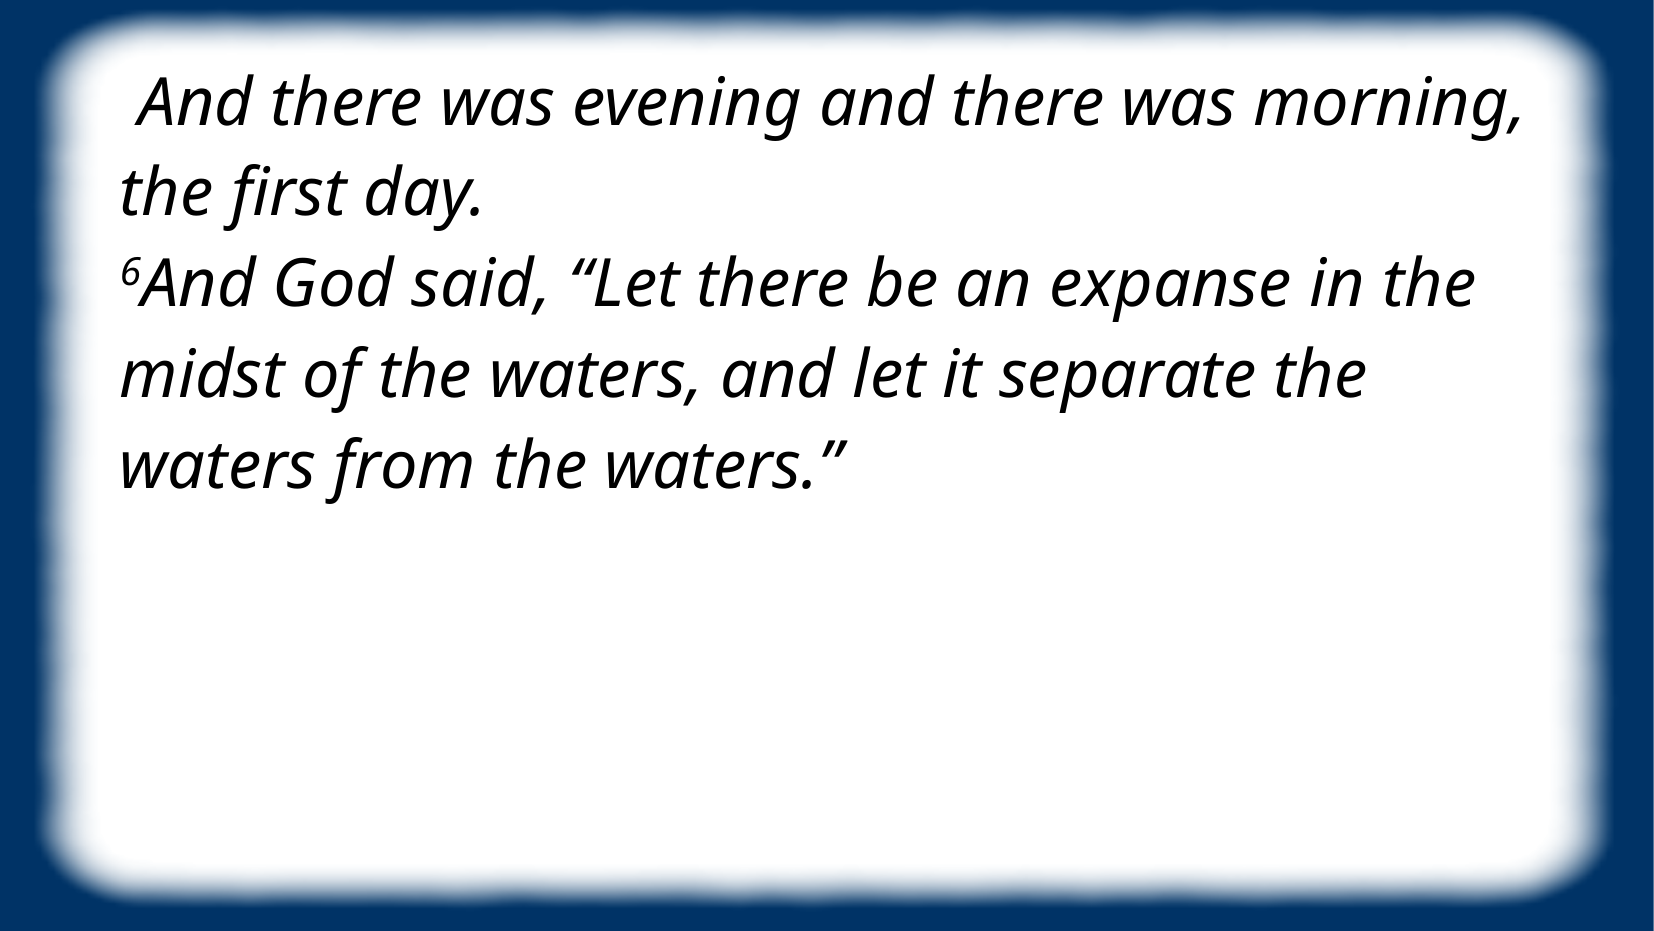

And there was evening and there was morning, the first day.
6And God said, “Let there be an expanse in the midst of the waters, and let it separate the waters from the waters.”